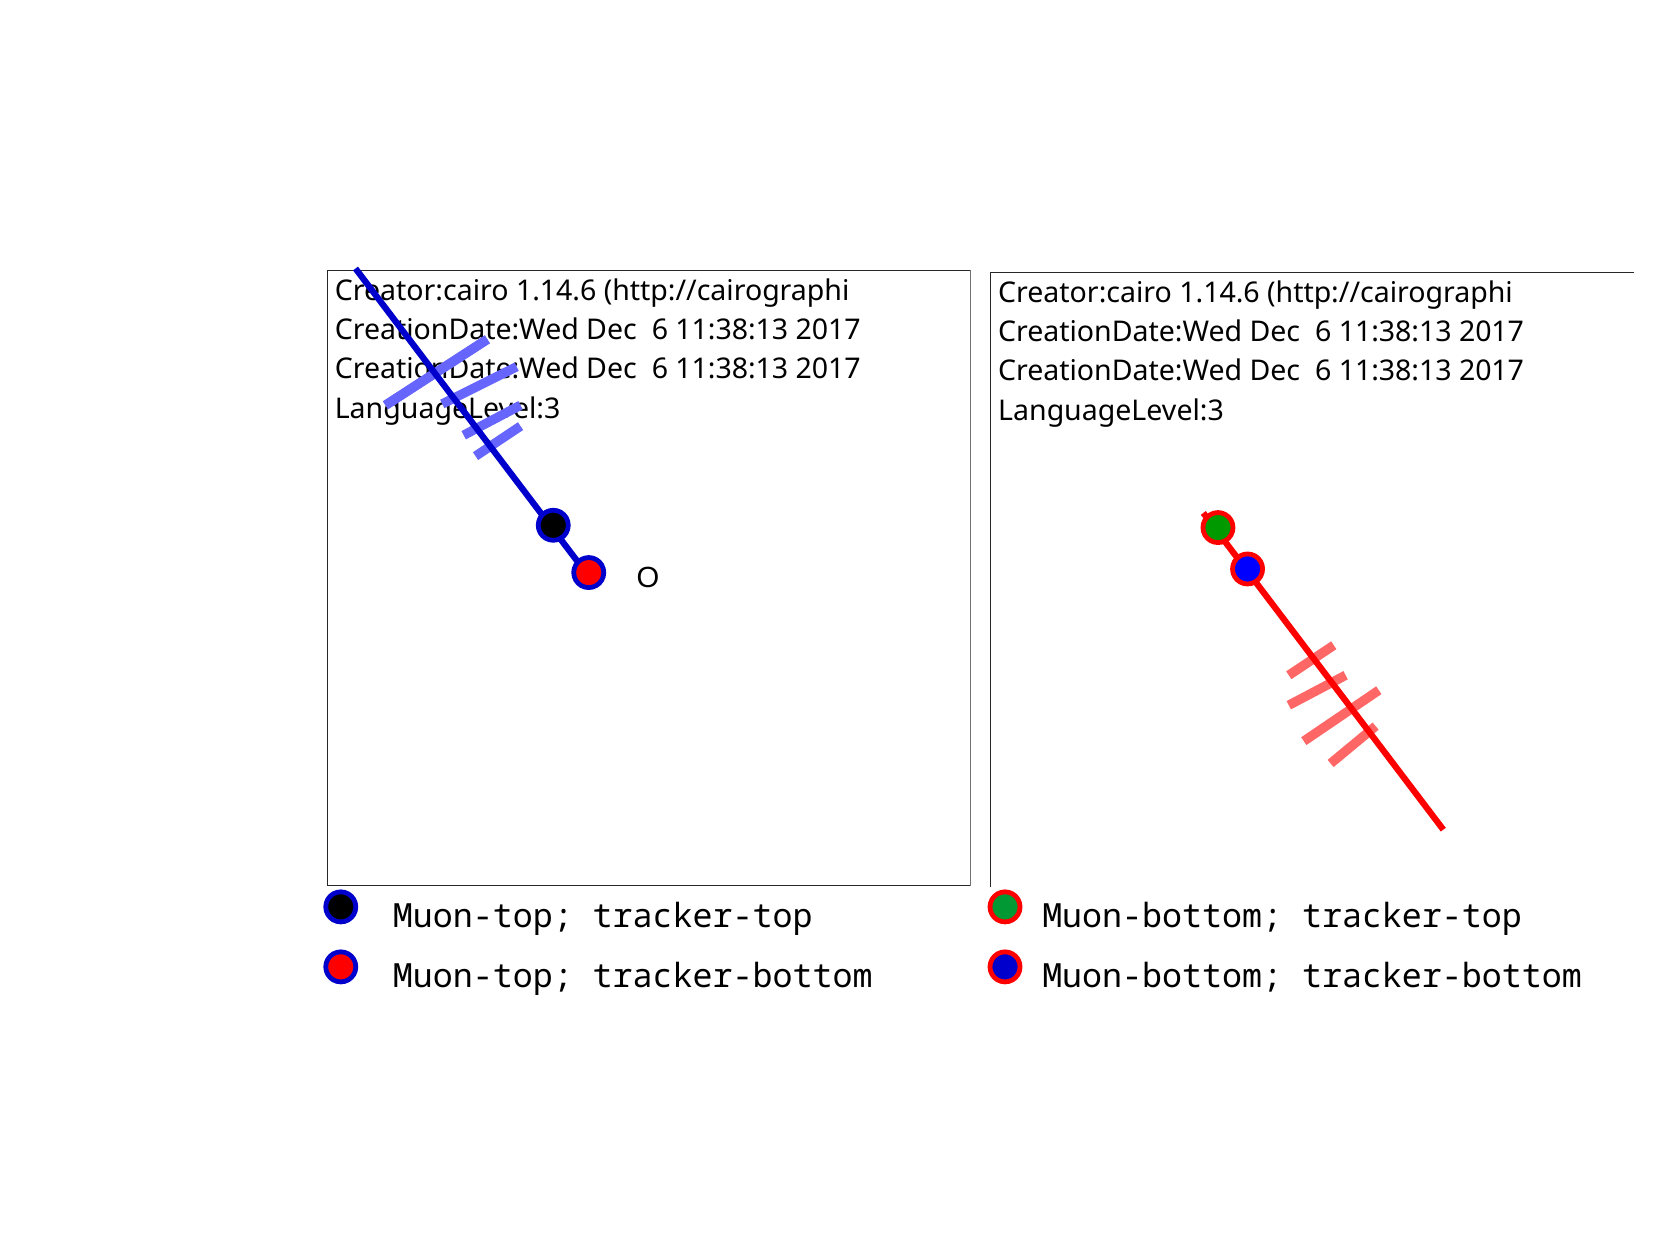

O
Muon-top; tracker-top
Muon-bottom; tracker-top
Muon-top; tracker-bottom
Muon-bottom; tracker-bottom